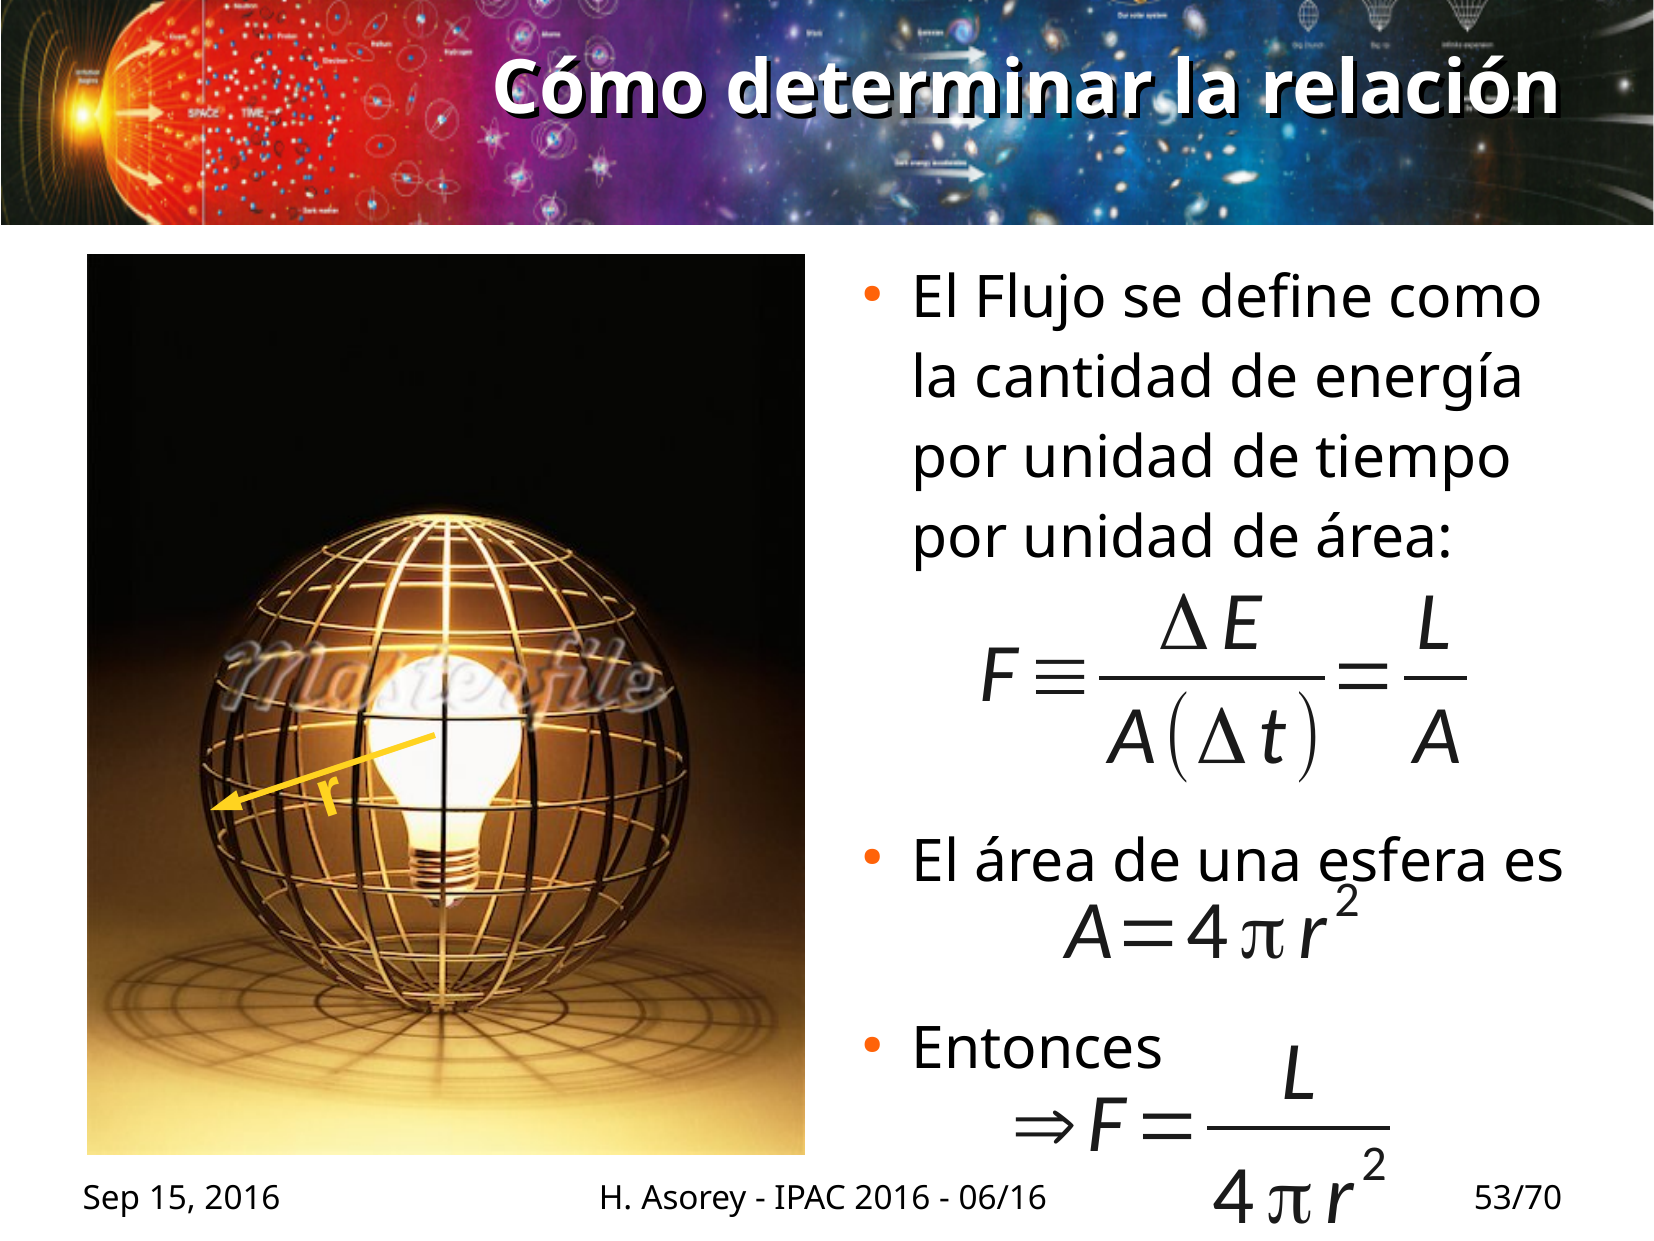

# Cómo determinar la relación
El Flujo se define como la cantidad de energía por unidad de tiempo por unidad de área:
El área de una esfera es
Entonces
r
Sep 15, 2016
H. Asorey - IPAC 2016 - 06/16
53